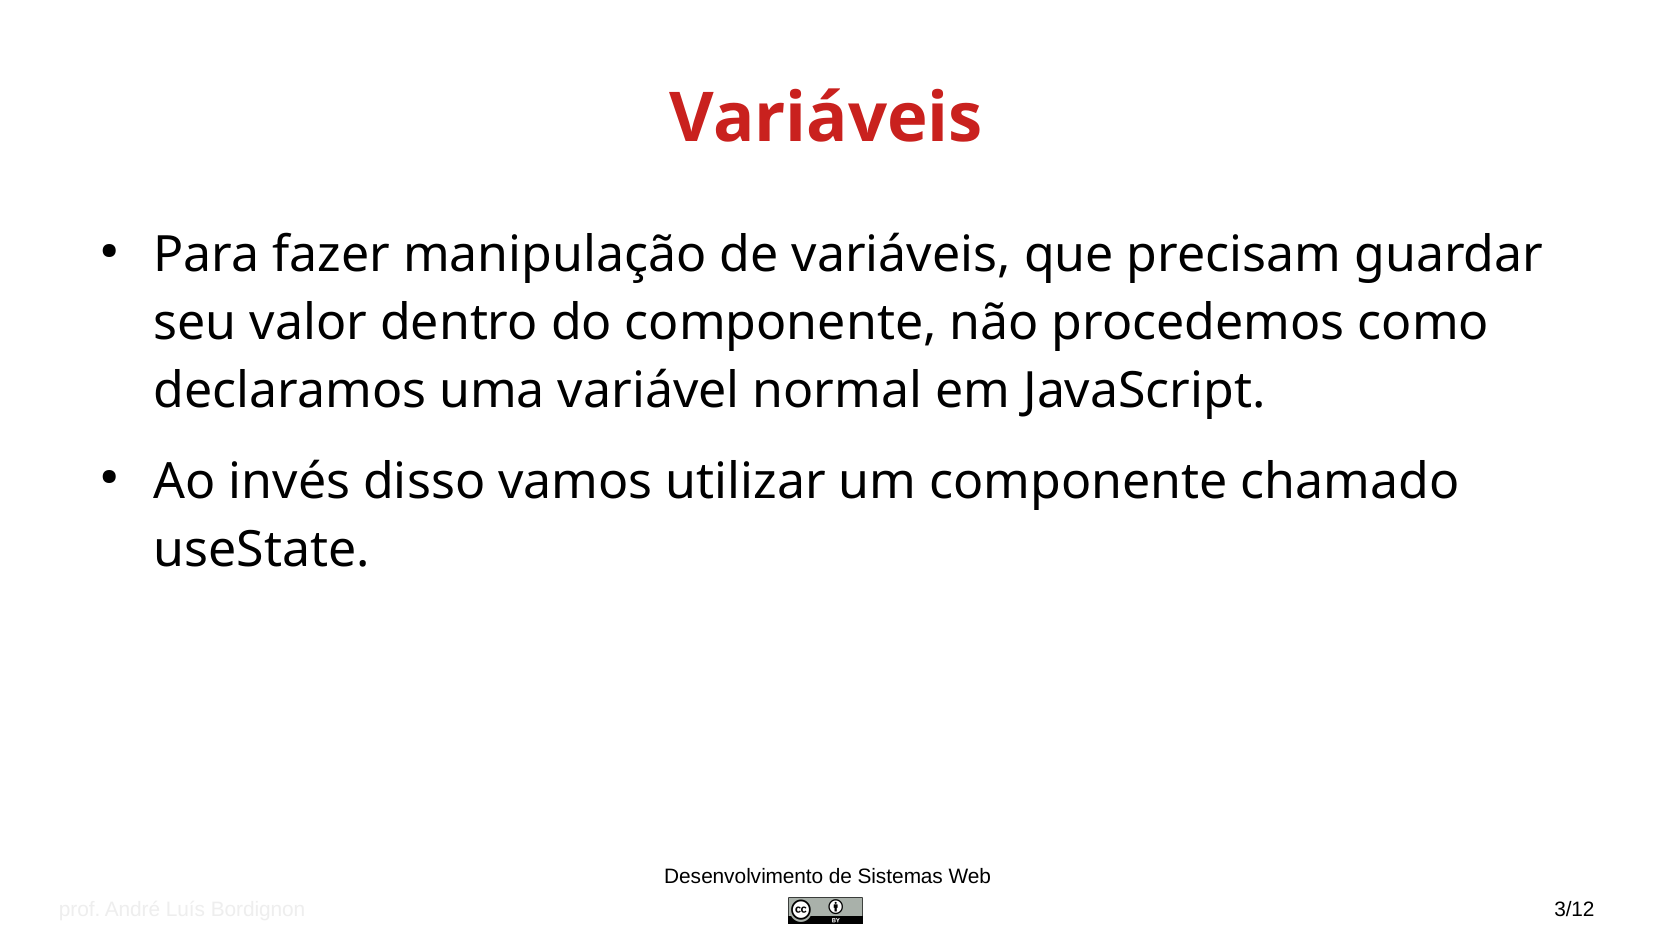

# Variáveis
Para fazer manipulação de variáveis, que precisam guardar seu valor dentro do componente, não procedemos como declaramos uma variável normal em JavaScript.
Ao invés disso vamos utilizar um componente chamado useState.
prof. André Luís Bordignon
3